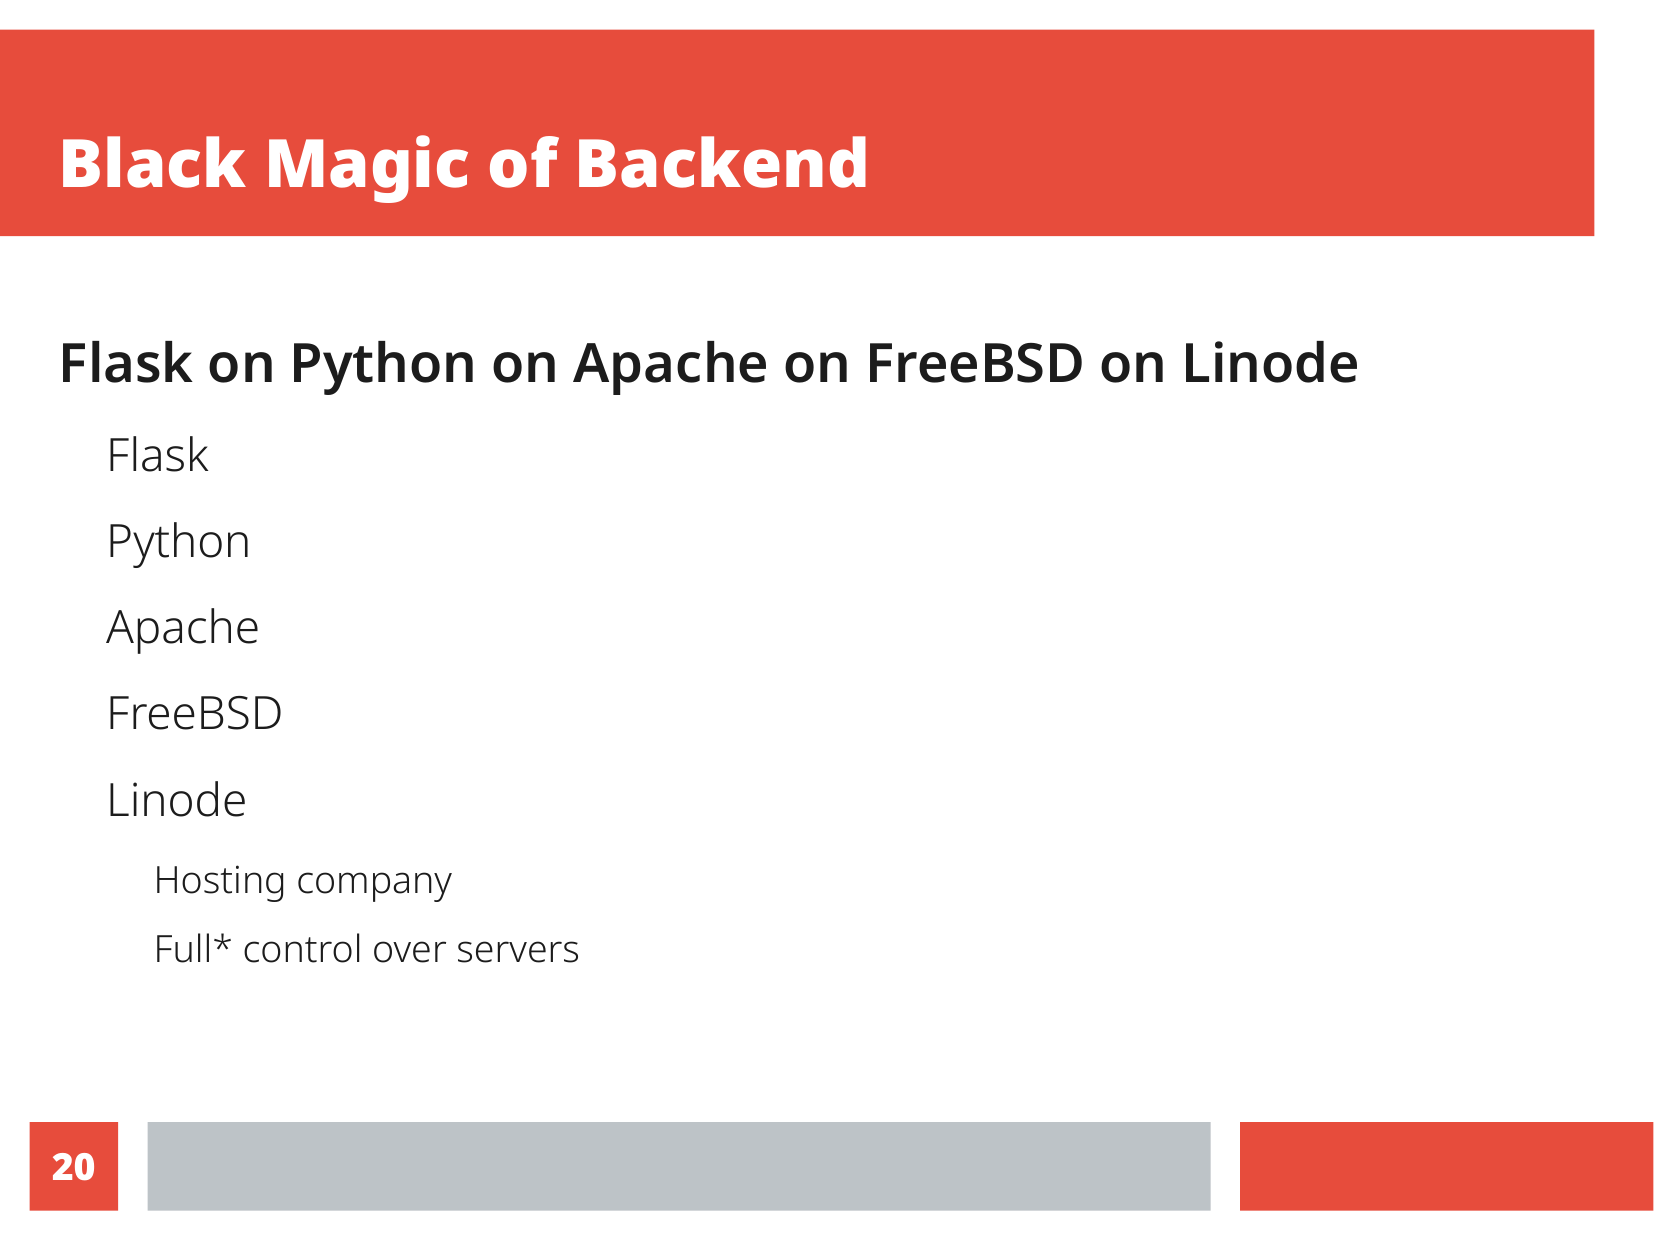

# Black Magic of Backend
Flask on Python on Apache on FreeBSD on Linode
Flask
Python
Apache
FreeBSD
Linode
Hosting company
Full* control over servers
20